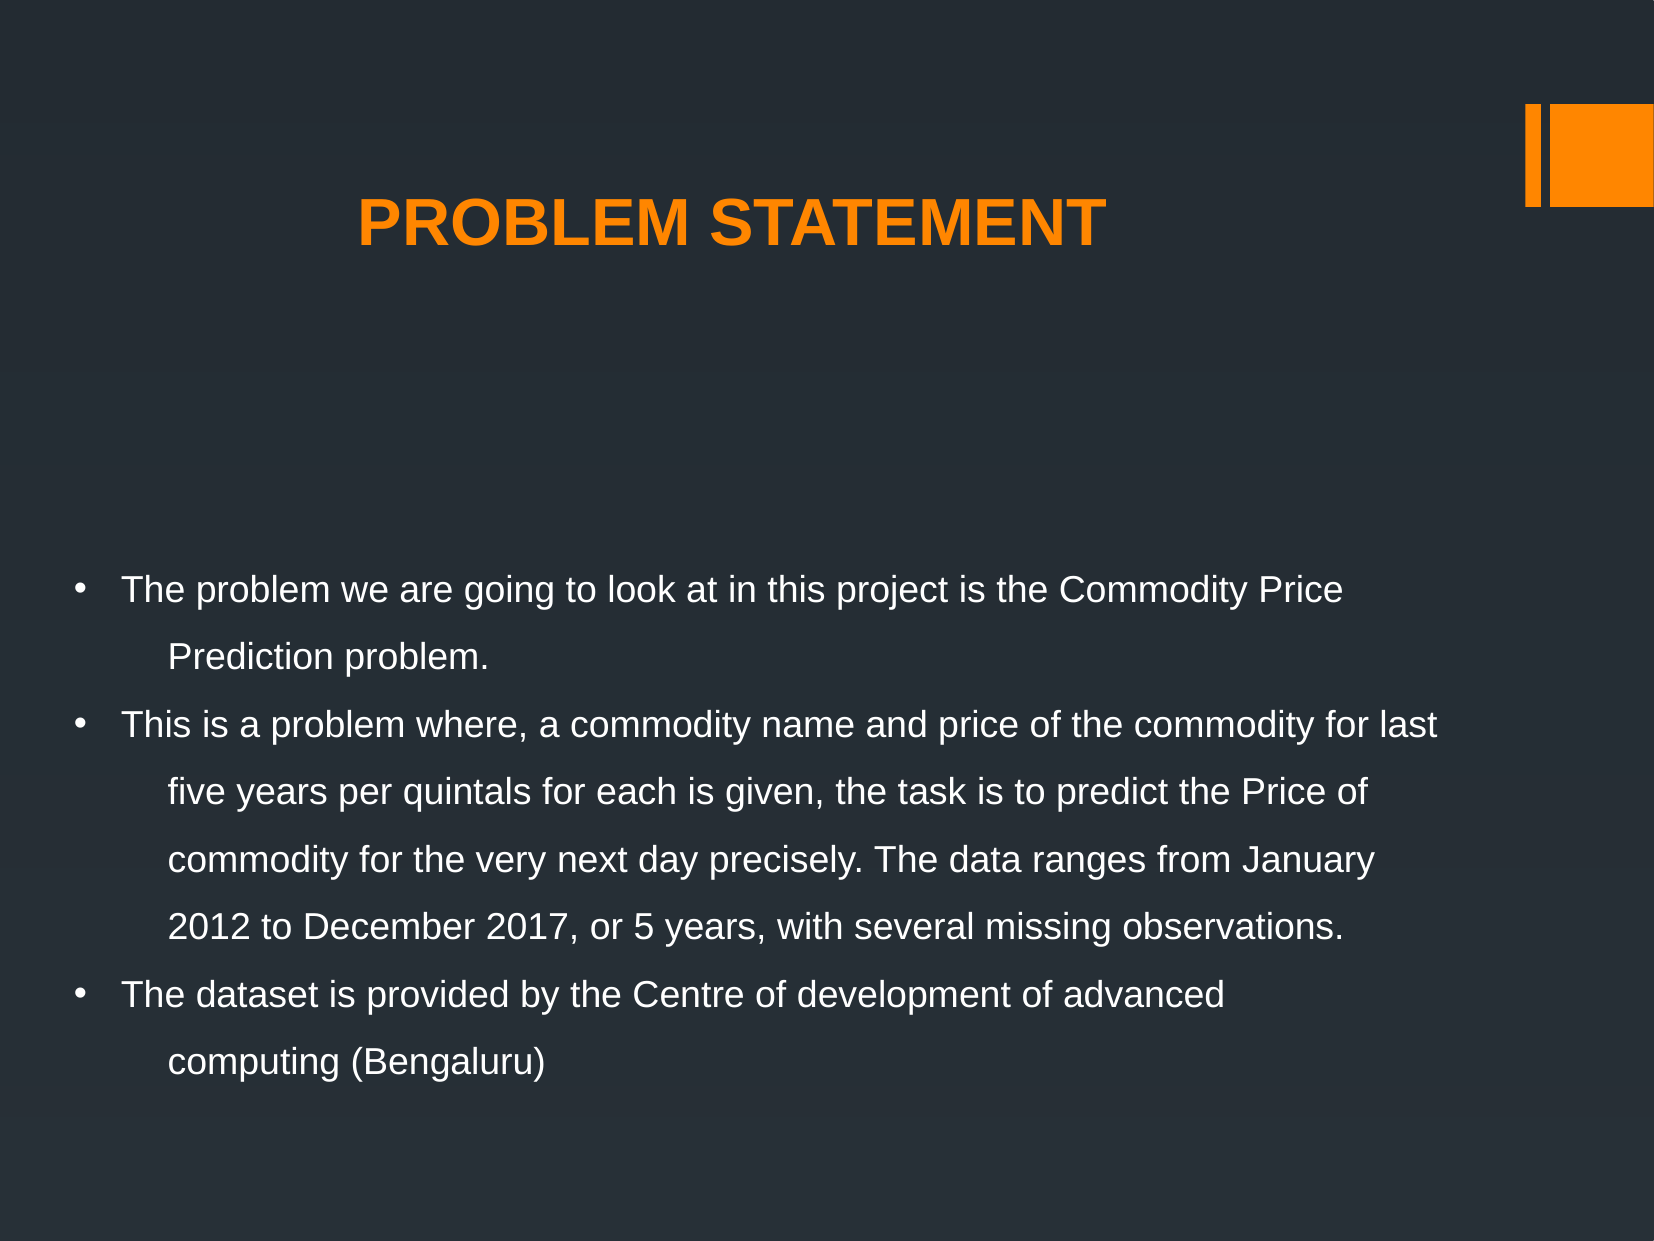

PROBLEM STATEMENT
The problem we are going to look at in this project is the Commodity Price Prediction problem.
This is a problem where, a commodity name and price of the commodity for last five years per quintals for each is given, the task is to predict the Price of commodity for the very next day precisely. The data ranges from January 2012 to December 2017, or 5 years, with several missing observations.
The dataset is provided by the Centre of development of advanced computing (Bengaluru)